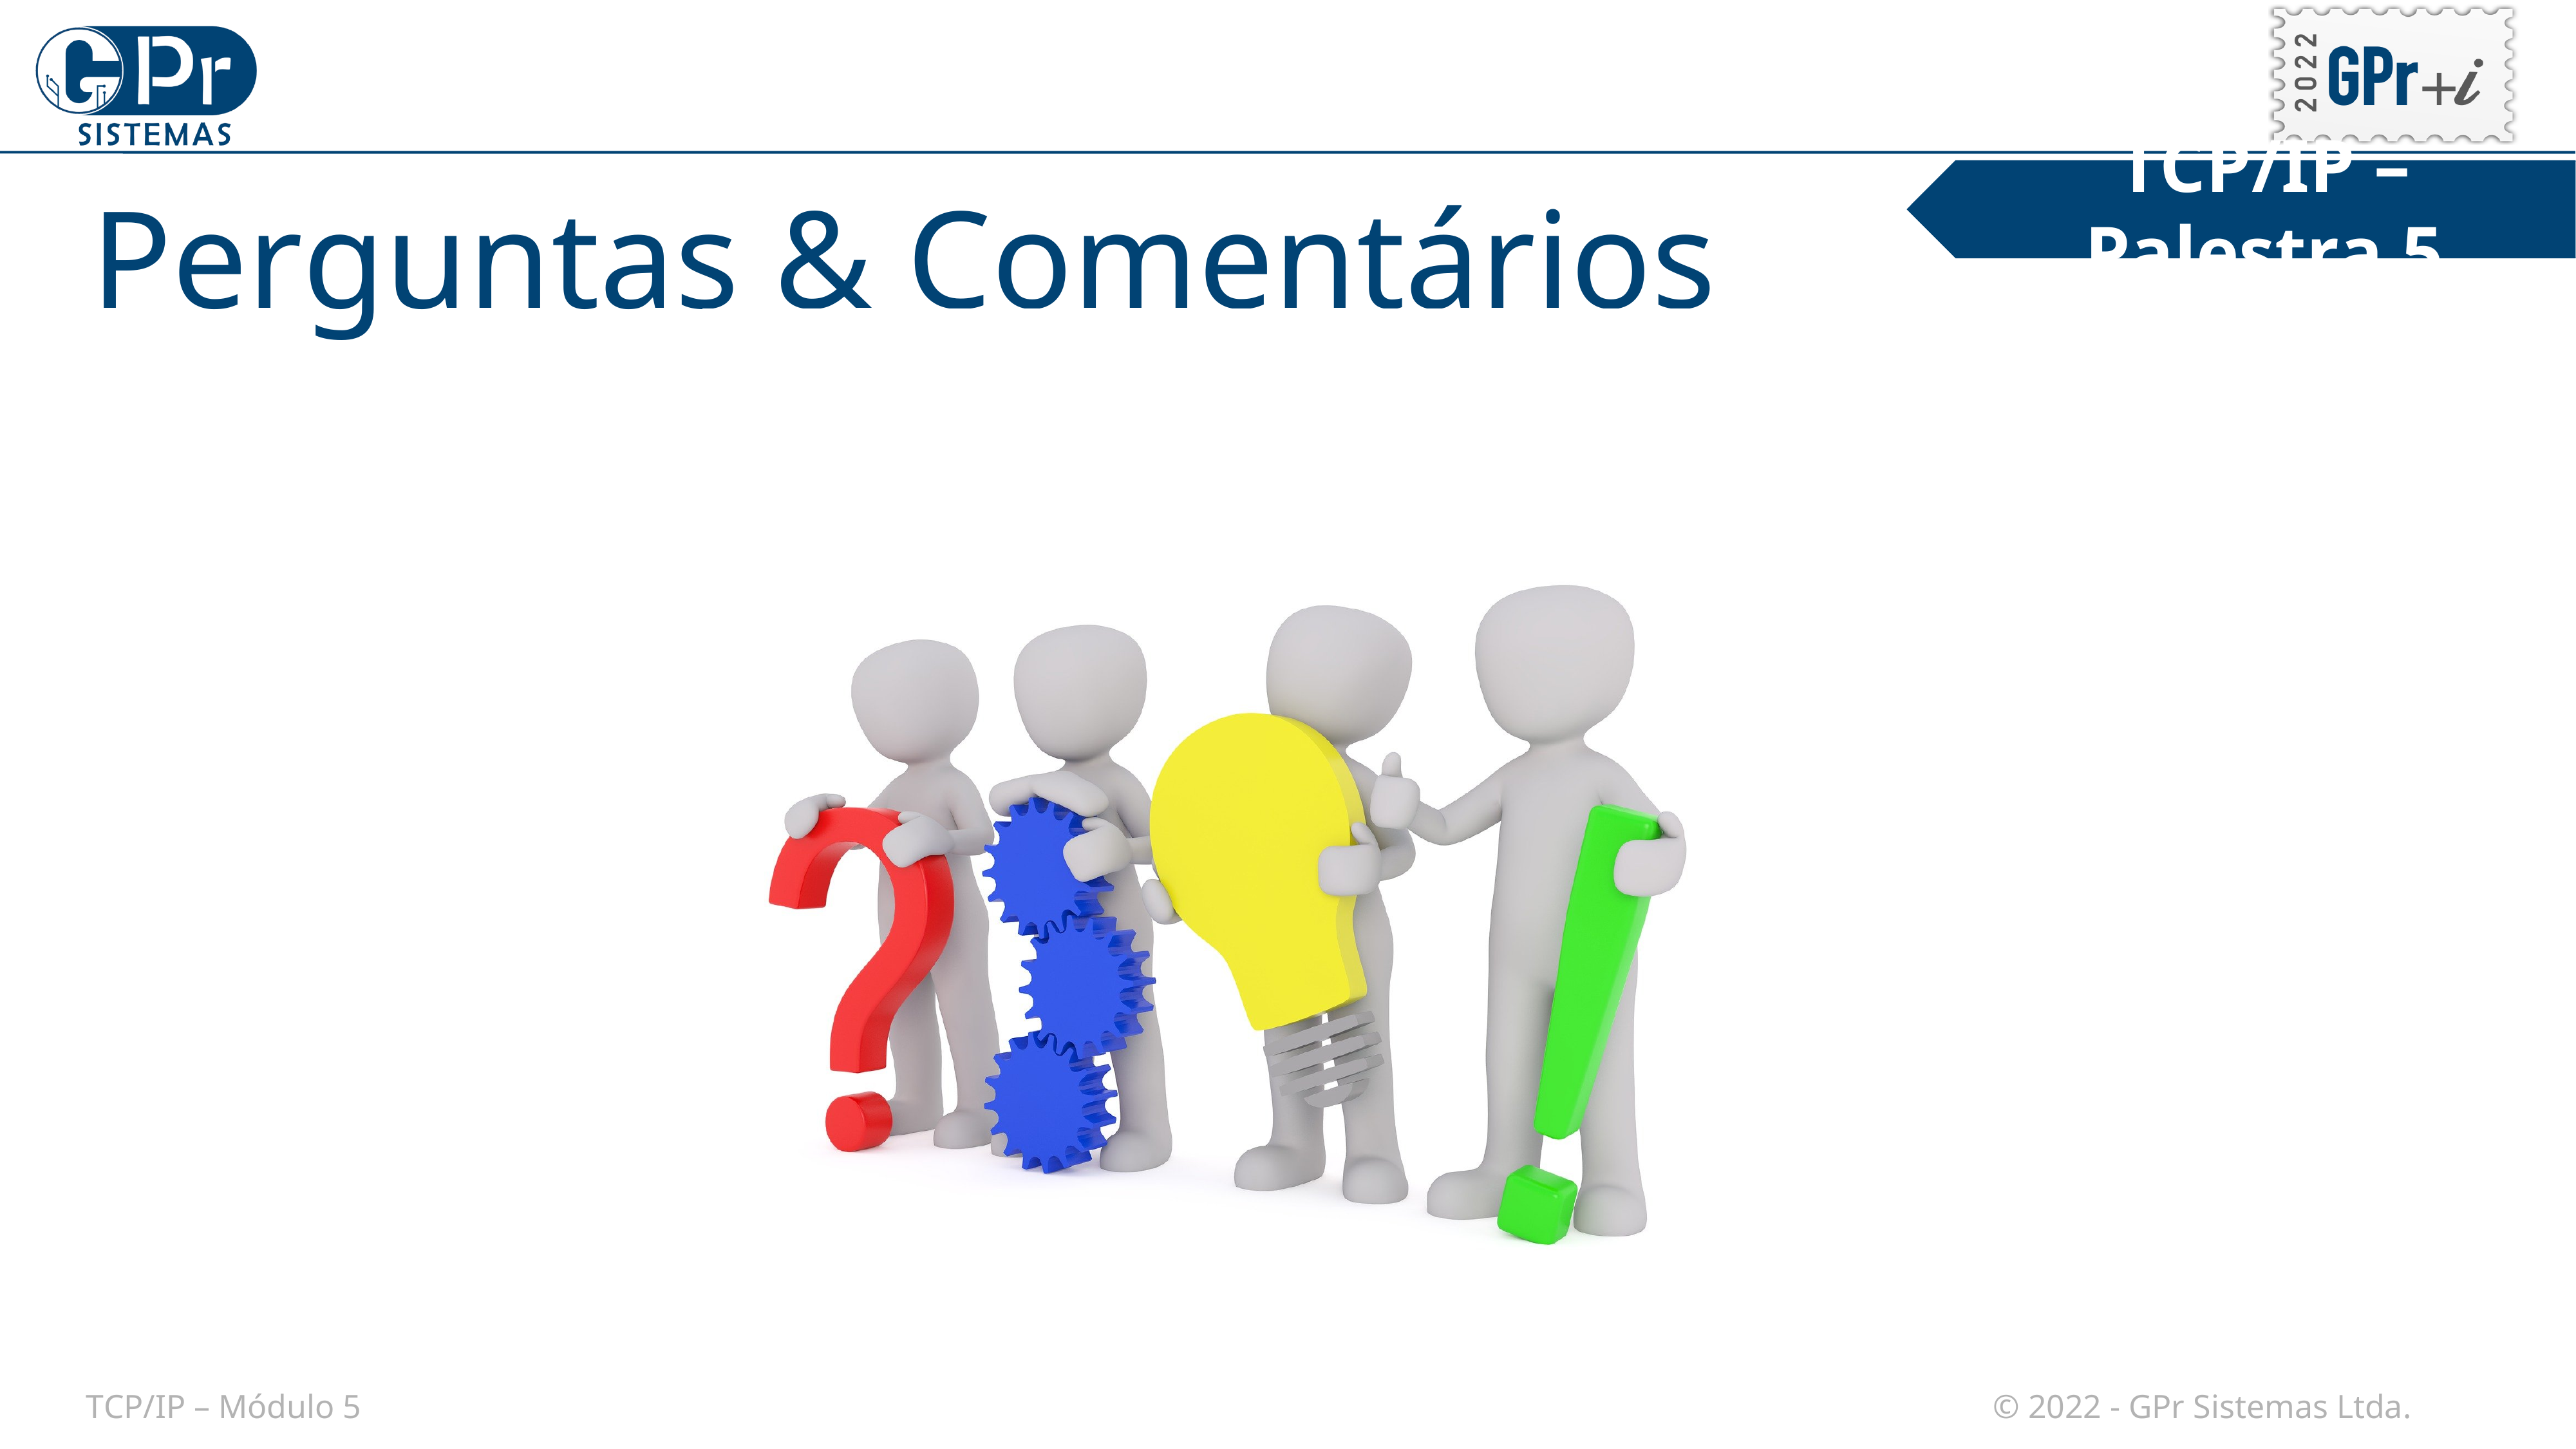

TCP/IP – Palestra 5
# Perguntas & Comentários